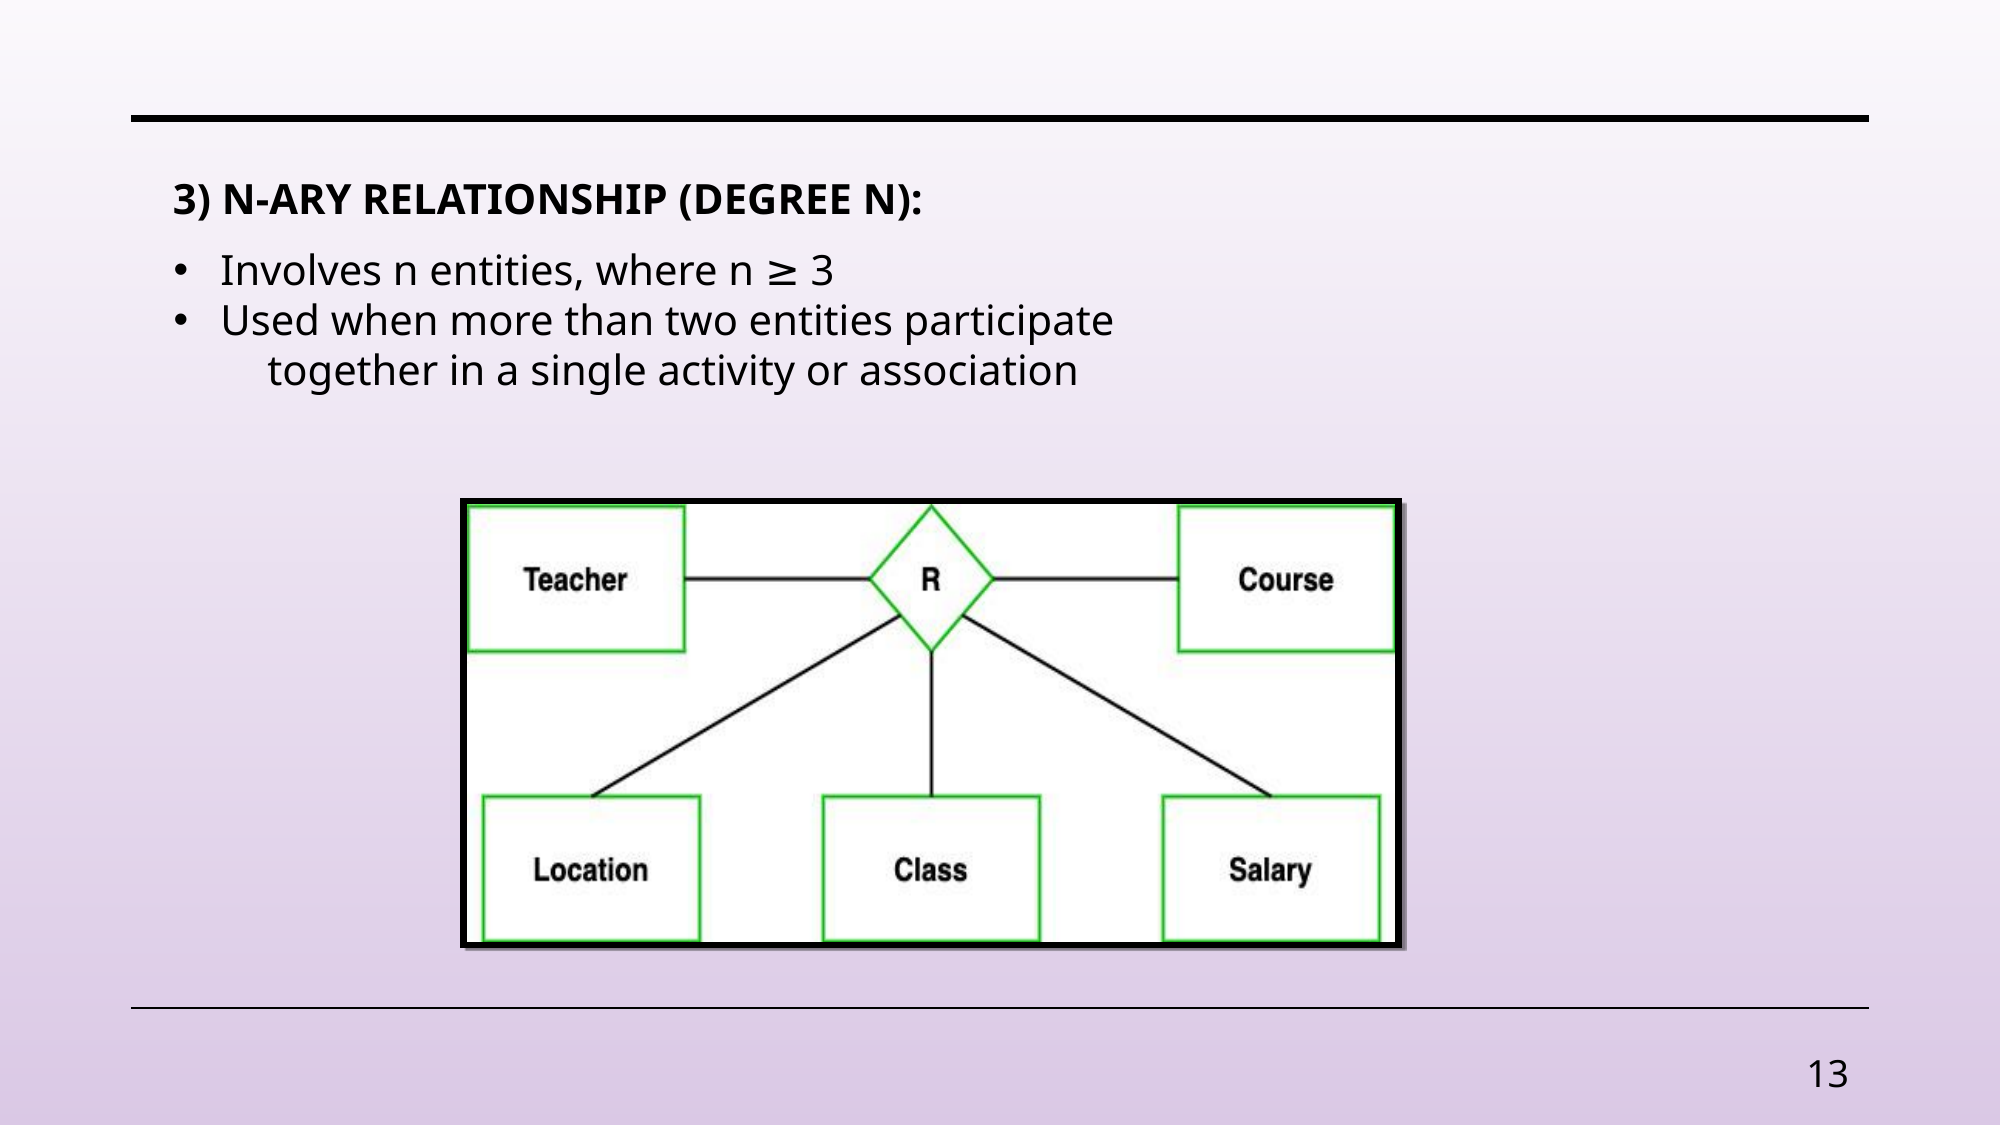

# 3) n-ary Relationship (Degree n):
Involves n entities, where n ≥ 3
Used when more than two entities participate together in a single activity or association